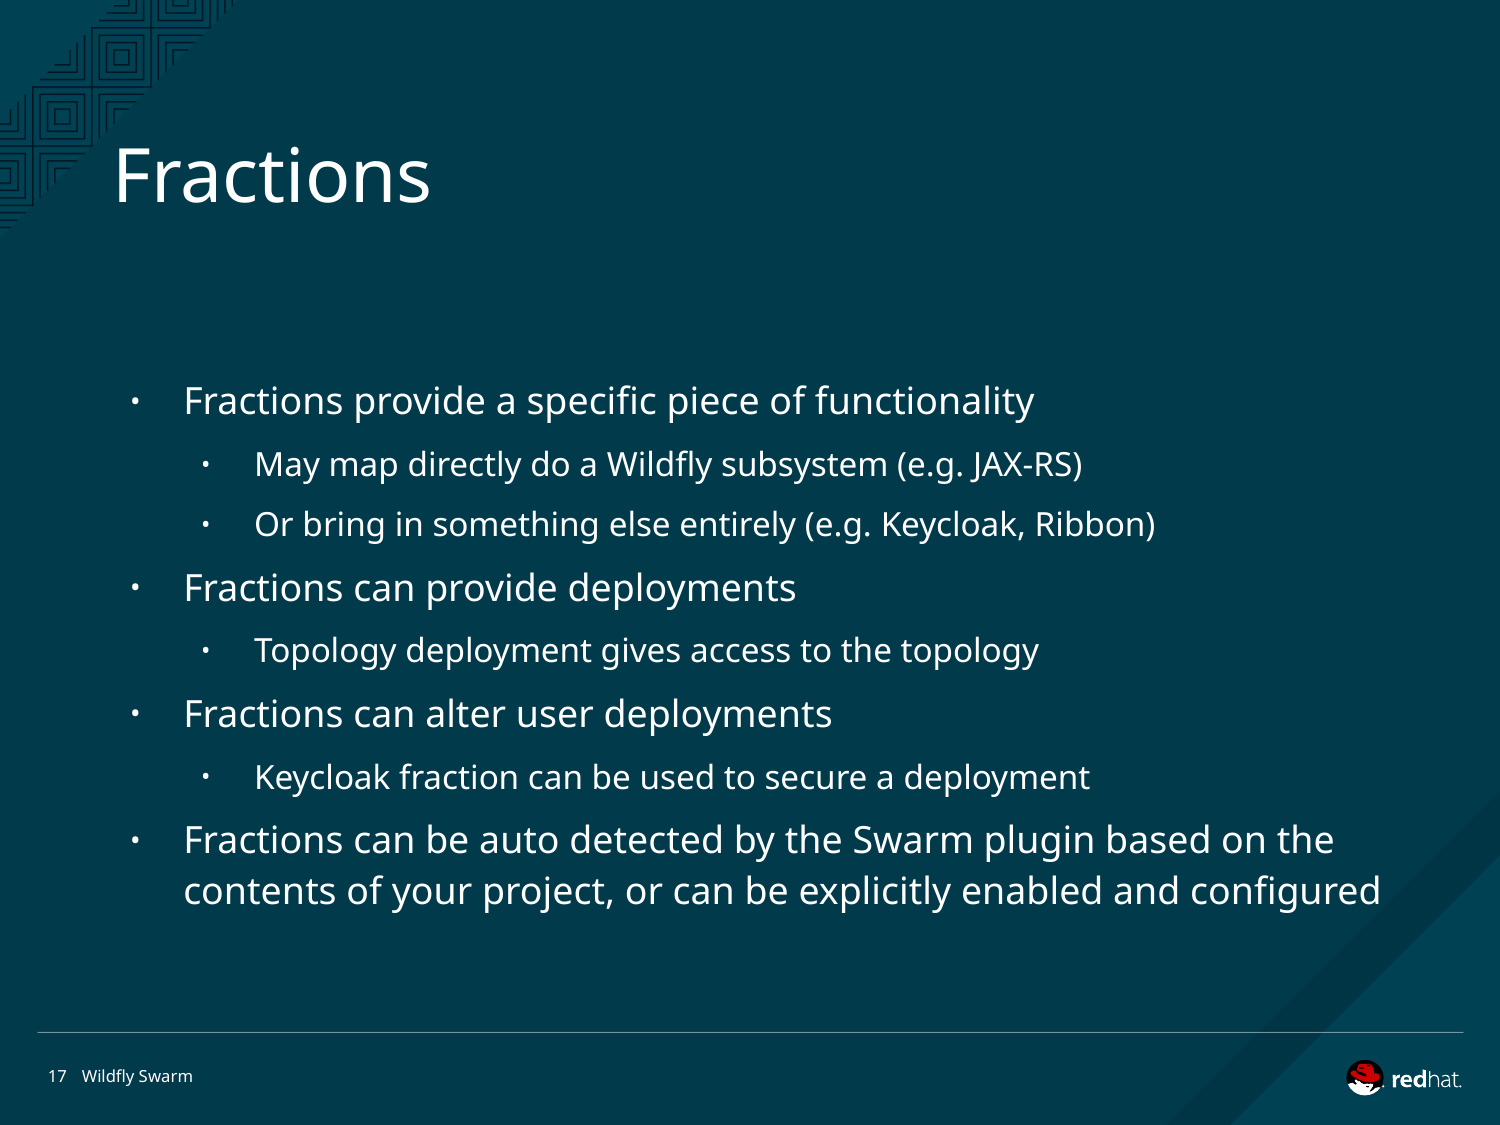

# Fractions
Fractions provide a specific piece of functionality
May map directly do a Wildfly subsystem (e.g. JAX-RS)
Or bring in something else entirely (e.g. Keycloak, Ribbon)
Fractions can provide deployments
Topology deployment gives access to the topology
Fractions can alter user deployments
Keycloak fraction can be used to secure a deployment
Fractions can be auto detected by the Swarm plugin based on the contents of your project, or can be explicitly enabled and configured
17
Wildfly Swarm